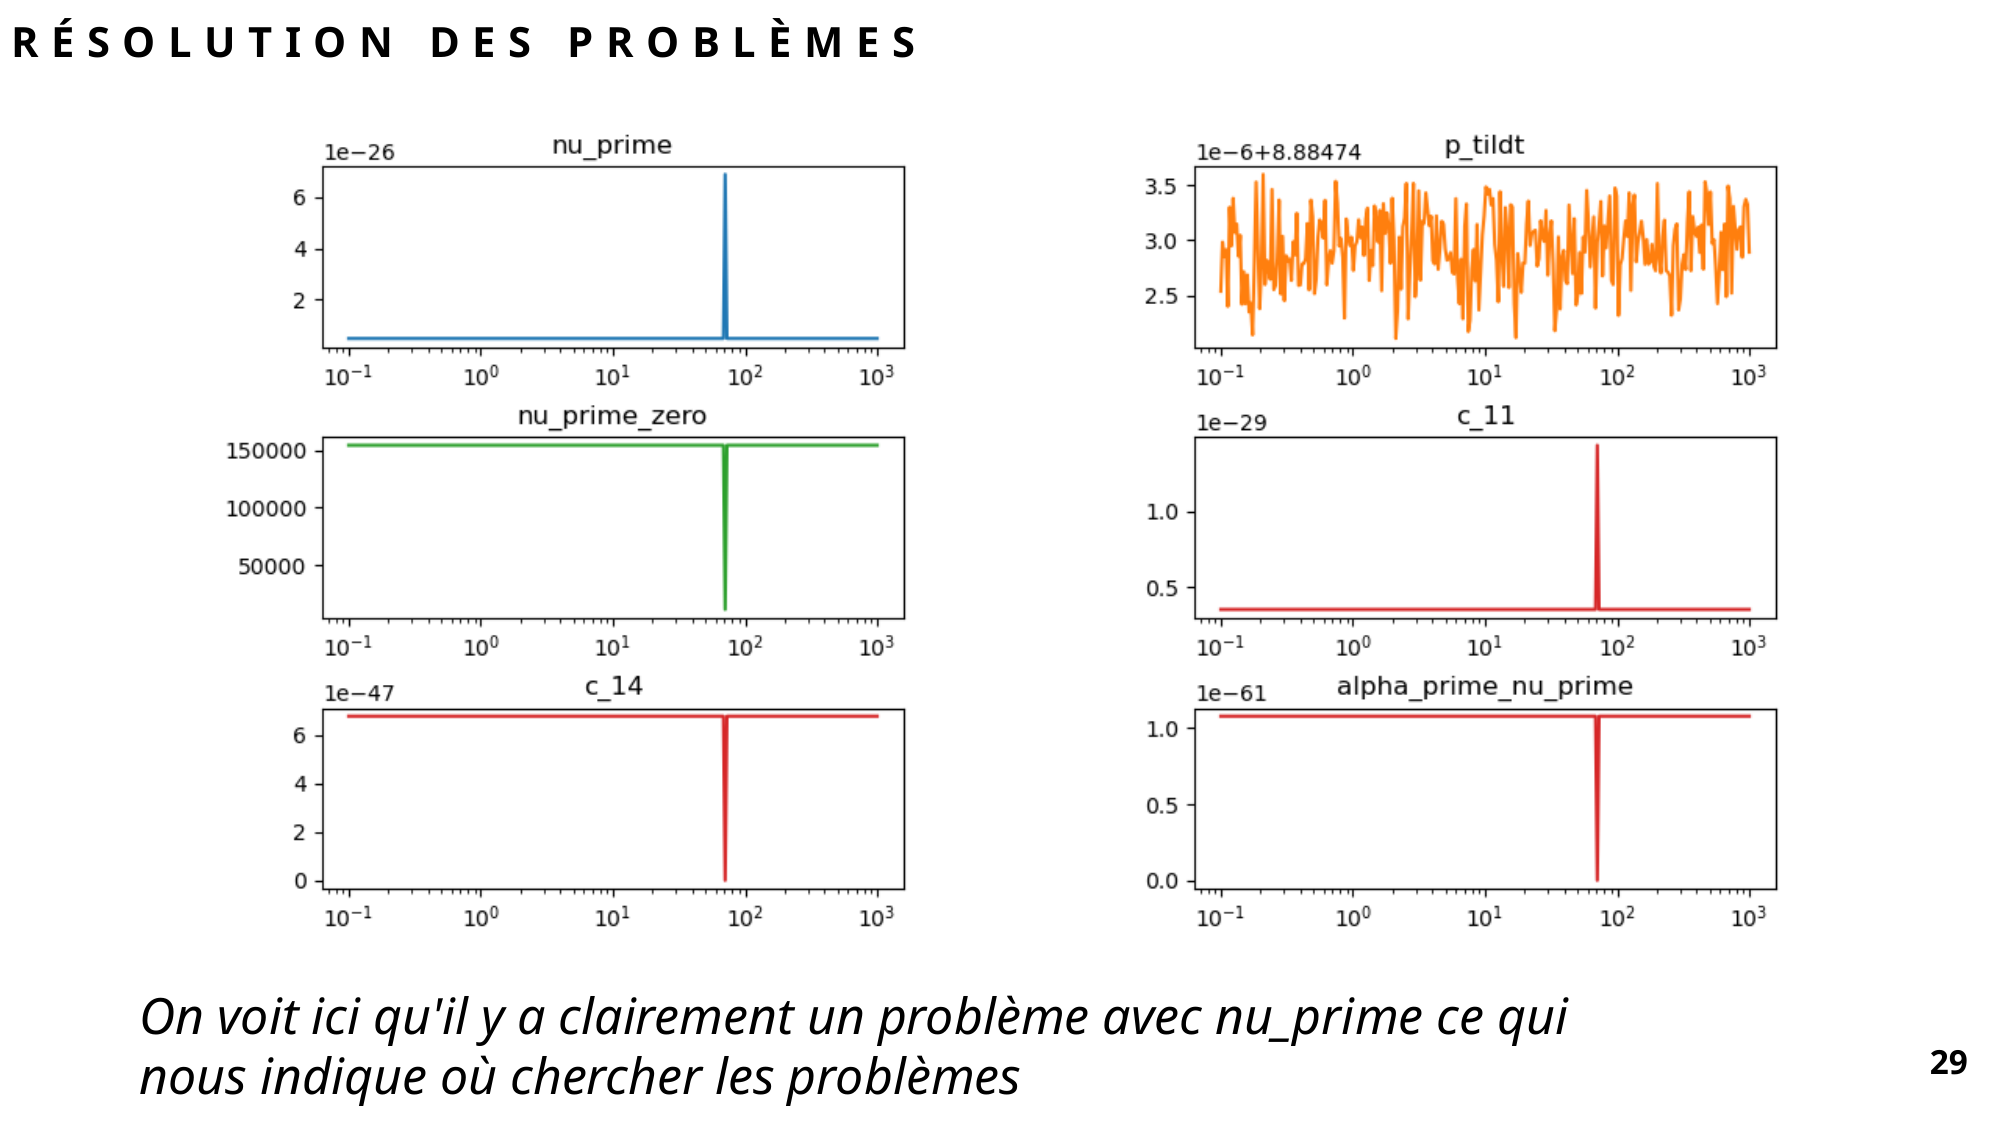

# Résolution des problèmes
Mines Paris | PSL
29
On voit ici qu'il y a clairement un problème avec nu_prime ce qui nous indique où chercher les problèmes